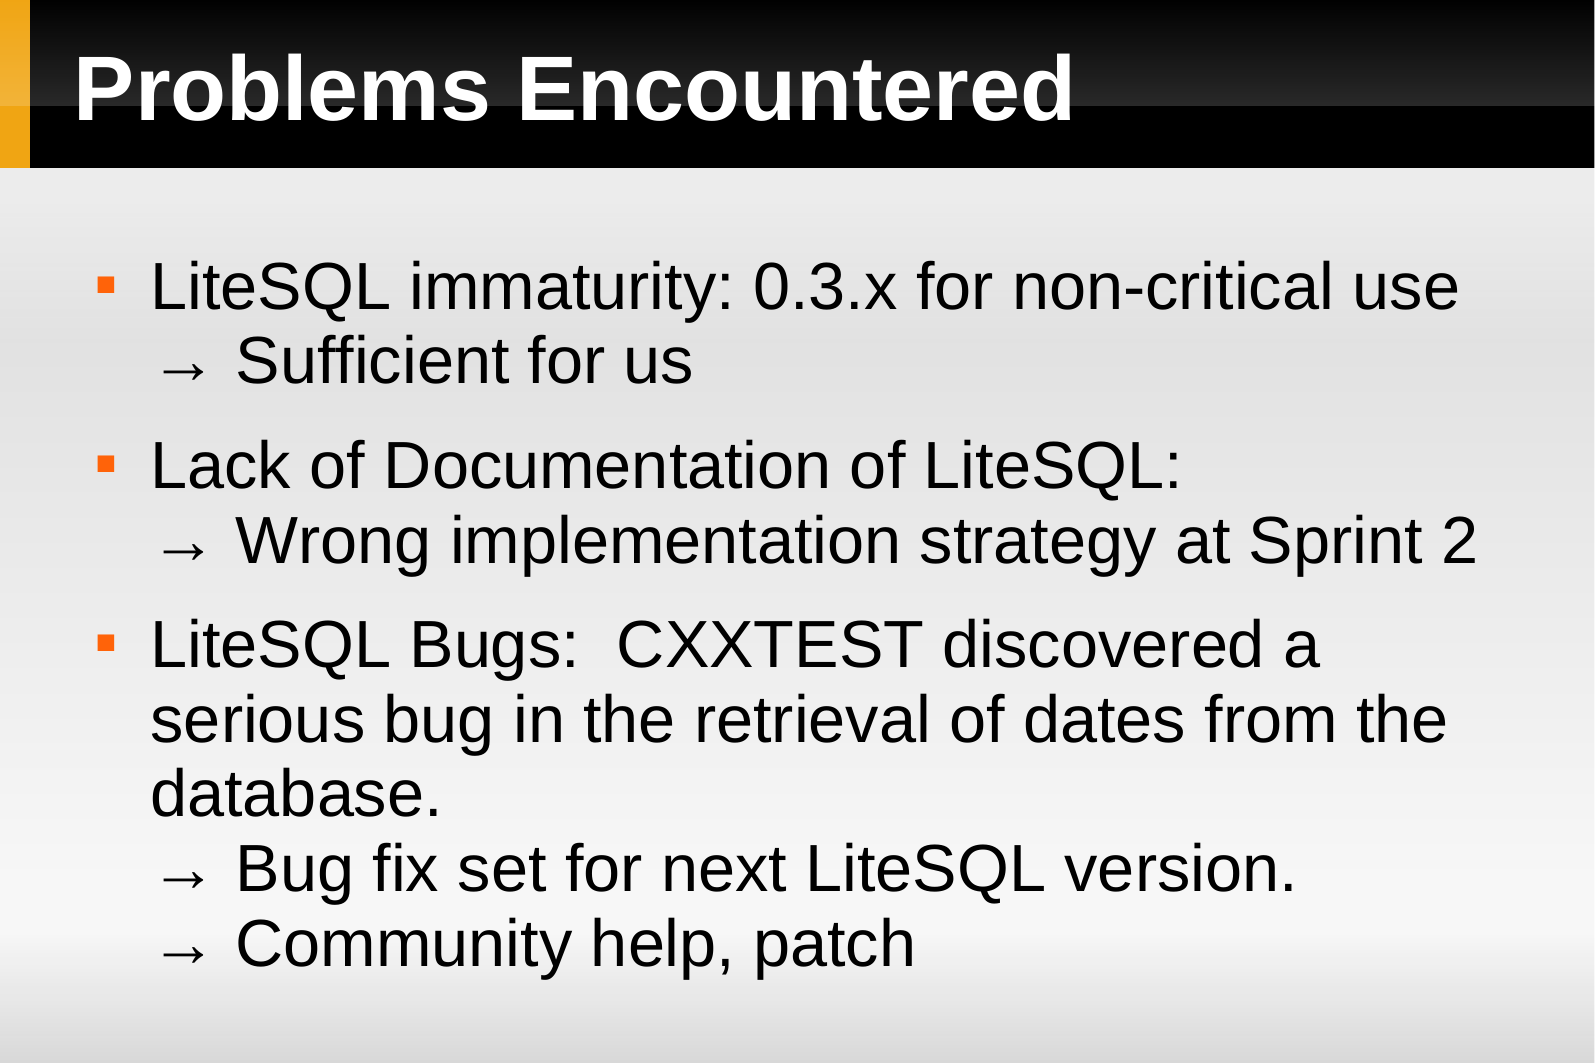

# Problems Encountered
LiteSQL immaturity: 0.3.x for non-critical use
→ Sufficient for us
Lack of Documentation of LiteSQL:
→ Wrong implementation strategy at Sprint 2
LiteSQL Bugs: CXXTEST discovered a serious bug in the retrieval of dates from the database.
→ Bug fix set for next LiteSQL version.
→ Community help, patch